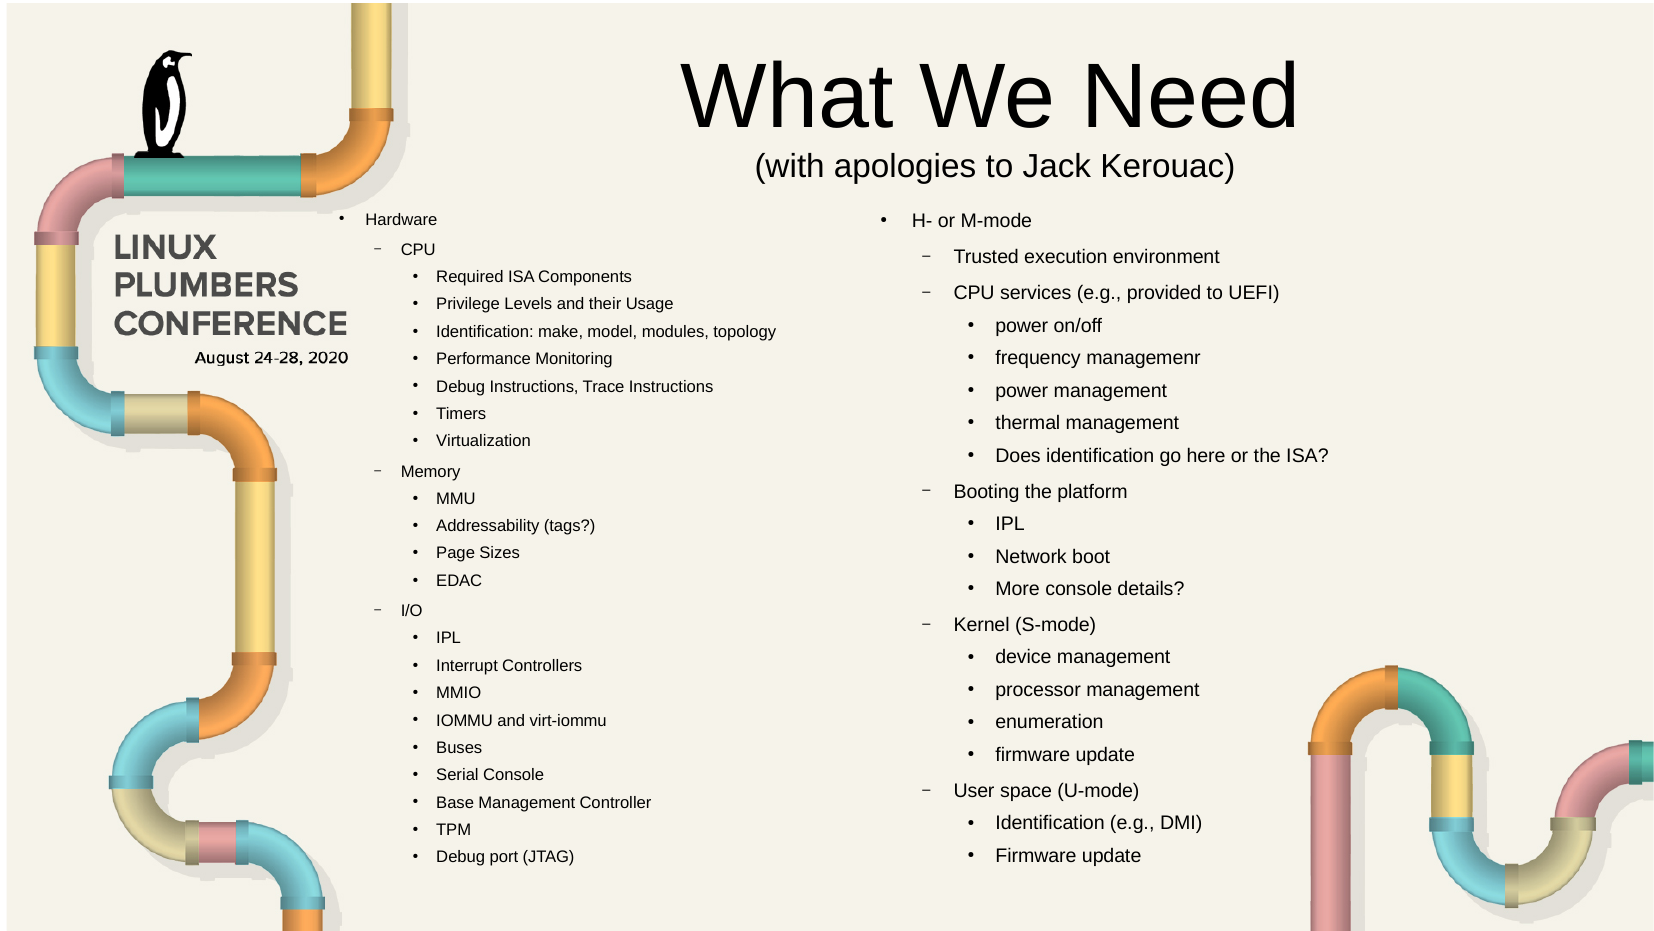

# What We Need (with apologies to Jack Kerouac)
Hardware
CPU
Required ISA Components
Privilege Levels and their Usage
Identification: make, model, modules, topology
Performance Monitoring
Debug Instructions, Trace Instructions
Timers
Virtualization
Memory
MMU
Addressability (tags?)
Page Sizes
EDAC
I/O
IPL
Interrupt Controllers
MMIO
IOMMU and virt-iommu
Buses
Serial Console
Base Management Controller
TPM
Debug port (JTAG)
H- or M-mode
Trusted execution environment
CPU services (e.g., provided to UEFI)
power on/off
frequency managemenr
power management
thermal management
Does identification go here or the ISA?
Booting the platform
IPL
Network boot
More console details?
Kernel (S-mode)
device management
processor management
enumeration
firmware update
User space (U-mode)
Identification (e.g., DMI)
Firmware update